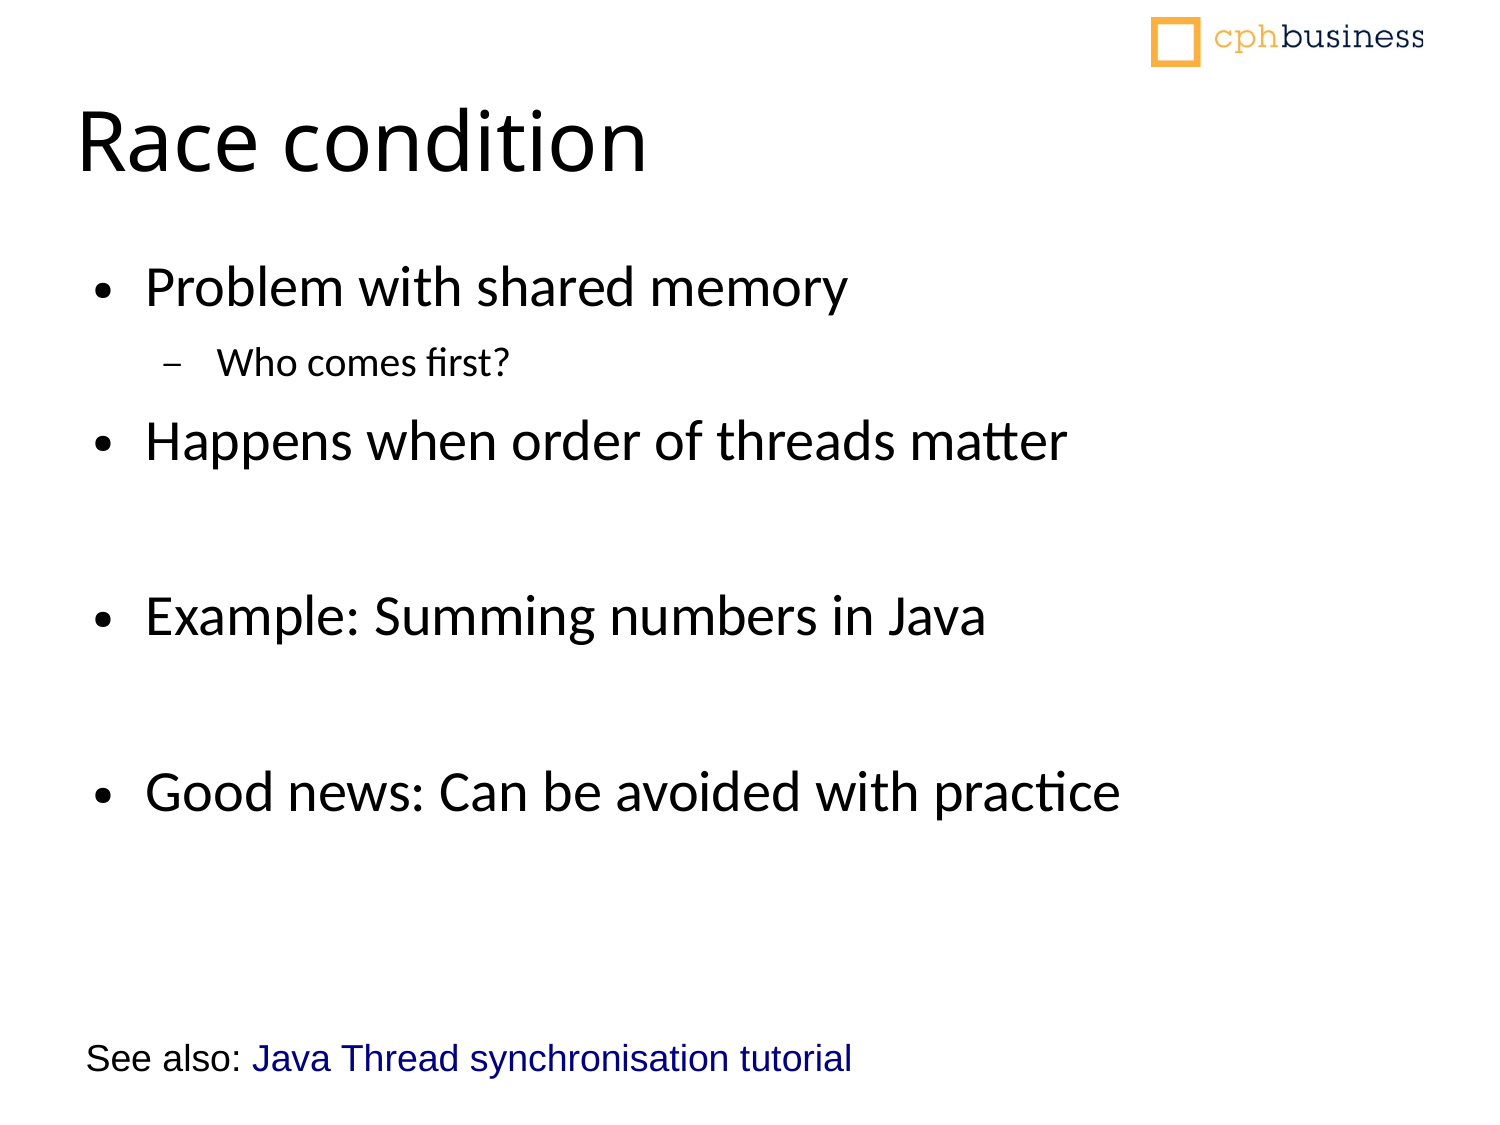

# Race condition
Problem with shared memory
Who comes first?
Happens when order of threads matter
Example: Summing numbers in Java
Good news: Can be avoided with practice
See also: Java Thread synchronisation tutorial